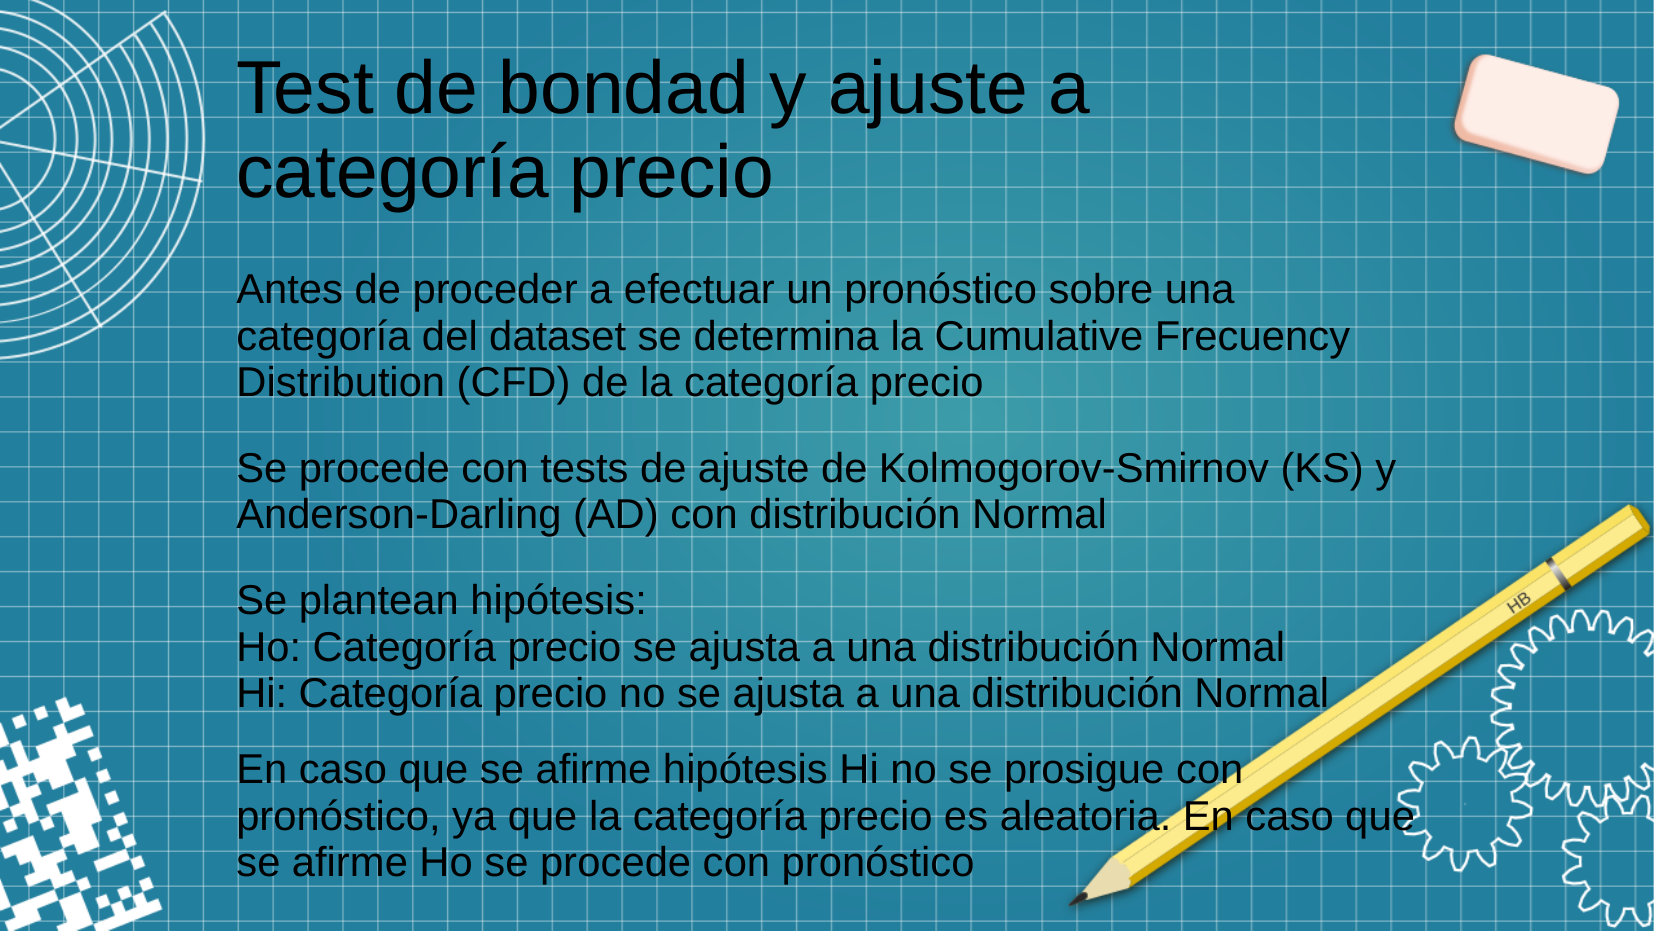

# Test de bondad y ajuste a categoría precio
Antes de proceder a efectuar un pronóstico sobre una categoría del dataset se determina la Cumulative Frecuency Distribution (CFD) de la categoría precio
Se procede con tests de ajuste de Kolmogorov-Smirnov (KS) y Anderson-Darling (AD) con distribución Normal
Se plantean hipótesis:
Ho: Categoría precio se ajusta a una distribución Normal
Hi: Categoría precio no se ajusta a una distribución Normal
En caso que se afirme hipótesis Hi no se prosigue con pronóstico, ya que la categoría precio es aleatoria. En caso que se afirme Ho se procede con pronóstico